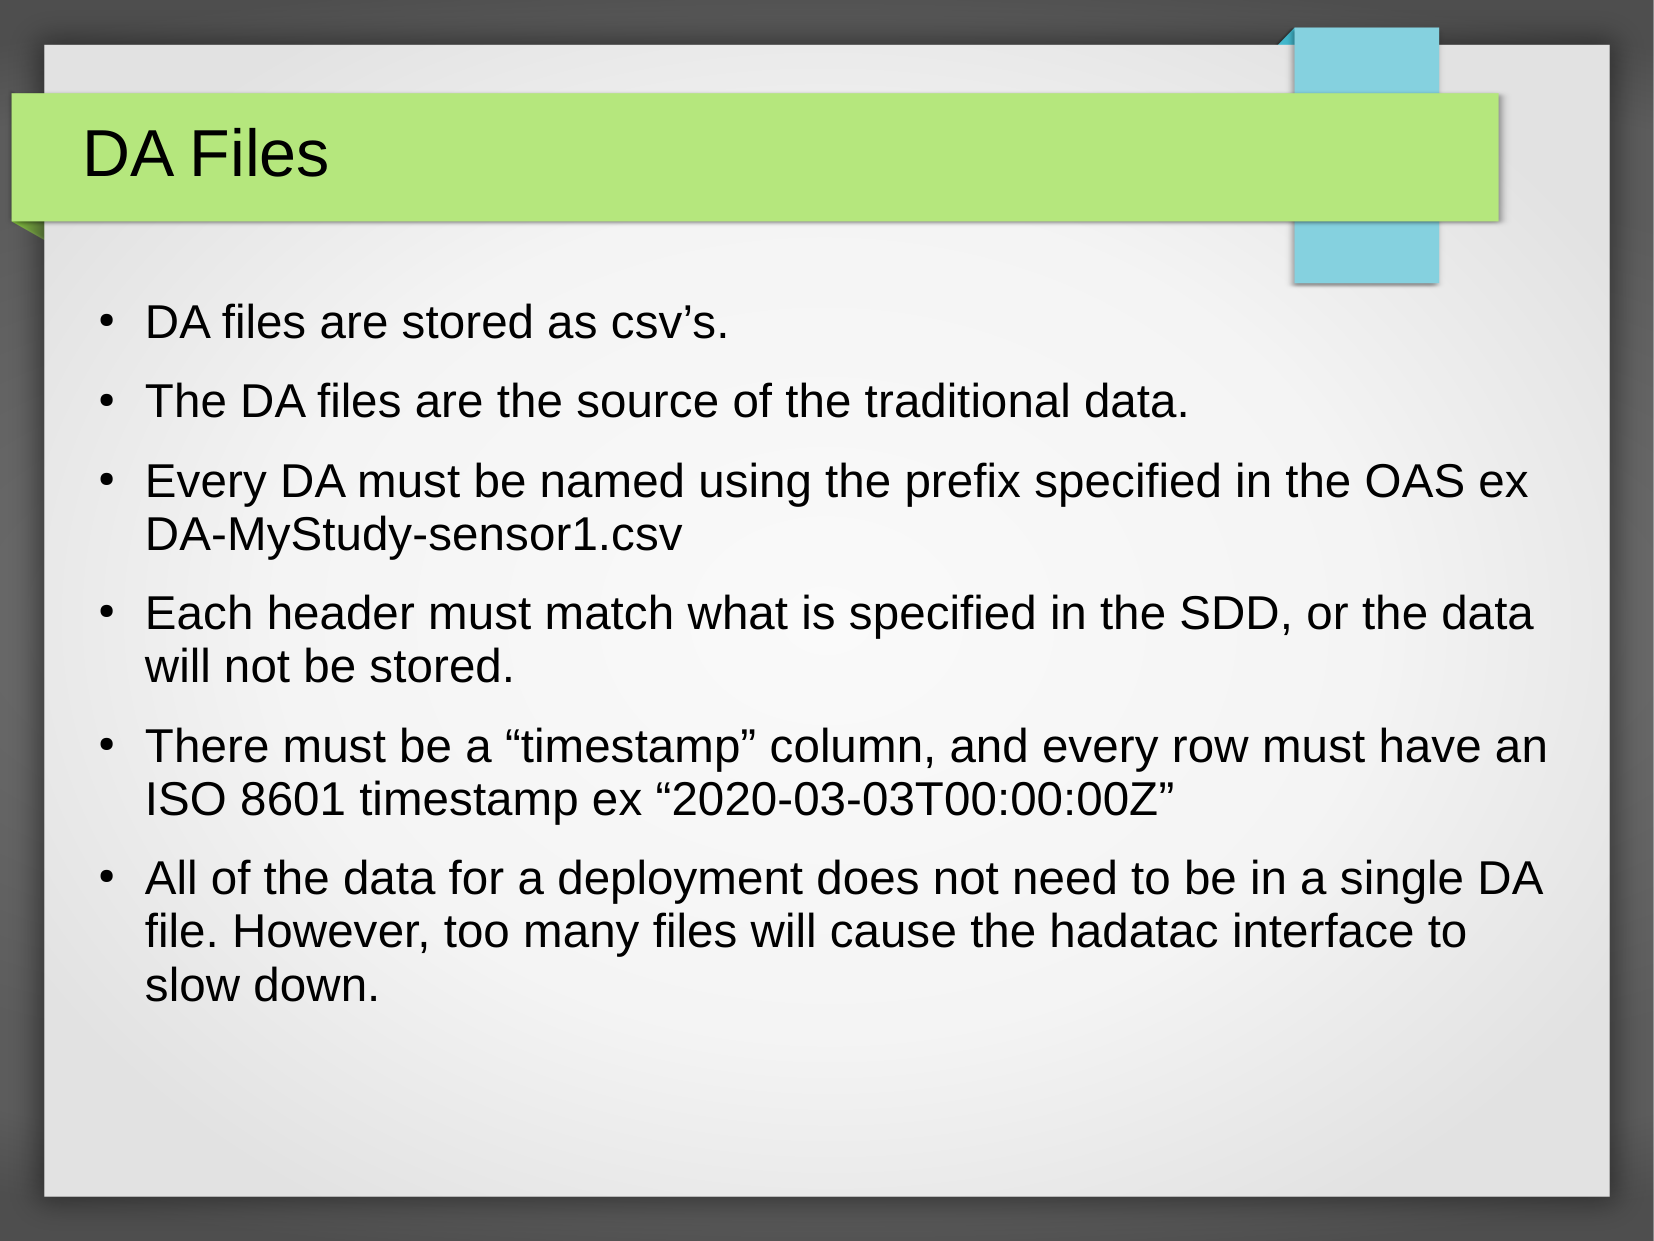

# DA Files
DA files are stored as csv’s.
The DA files are the source of the traditional data.
Every DA must be named using the prefix specified in the OAS ex DA-MyStudy-sensor1.csv
Each header must match what is specified in the SDD, or the data will not be stored.
There must be a “timestamp” column, and every row must have an ISO 8601 timestamp ex “2020-03-03T00:00:00Z”
All of the data for a deployment does not need to be in a single DA file. However, too many files will cause the hadatac interface to slow down.